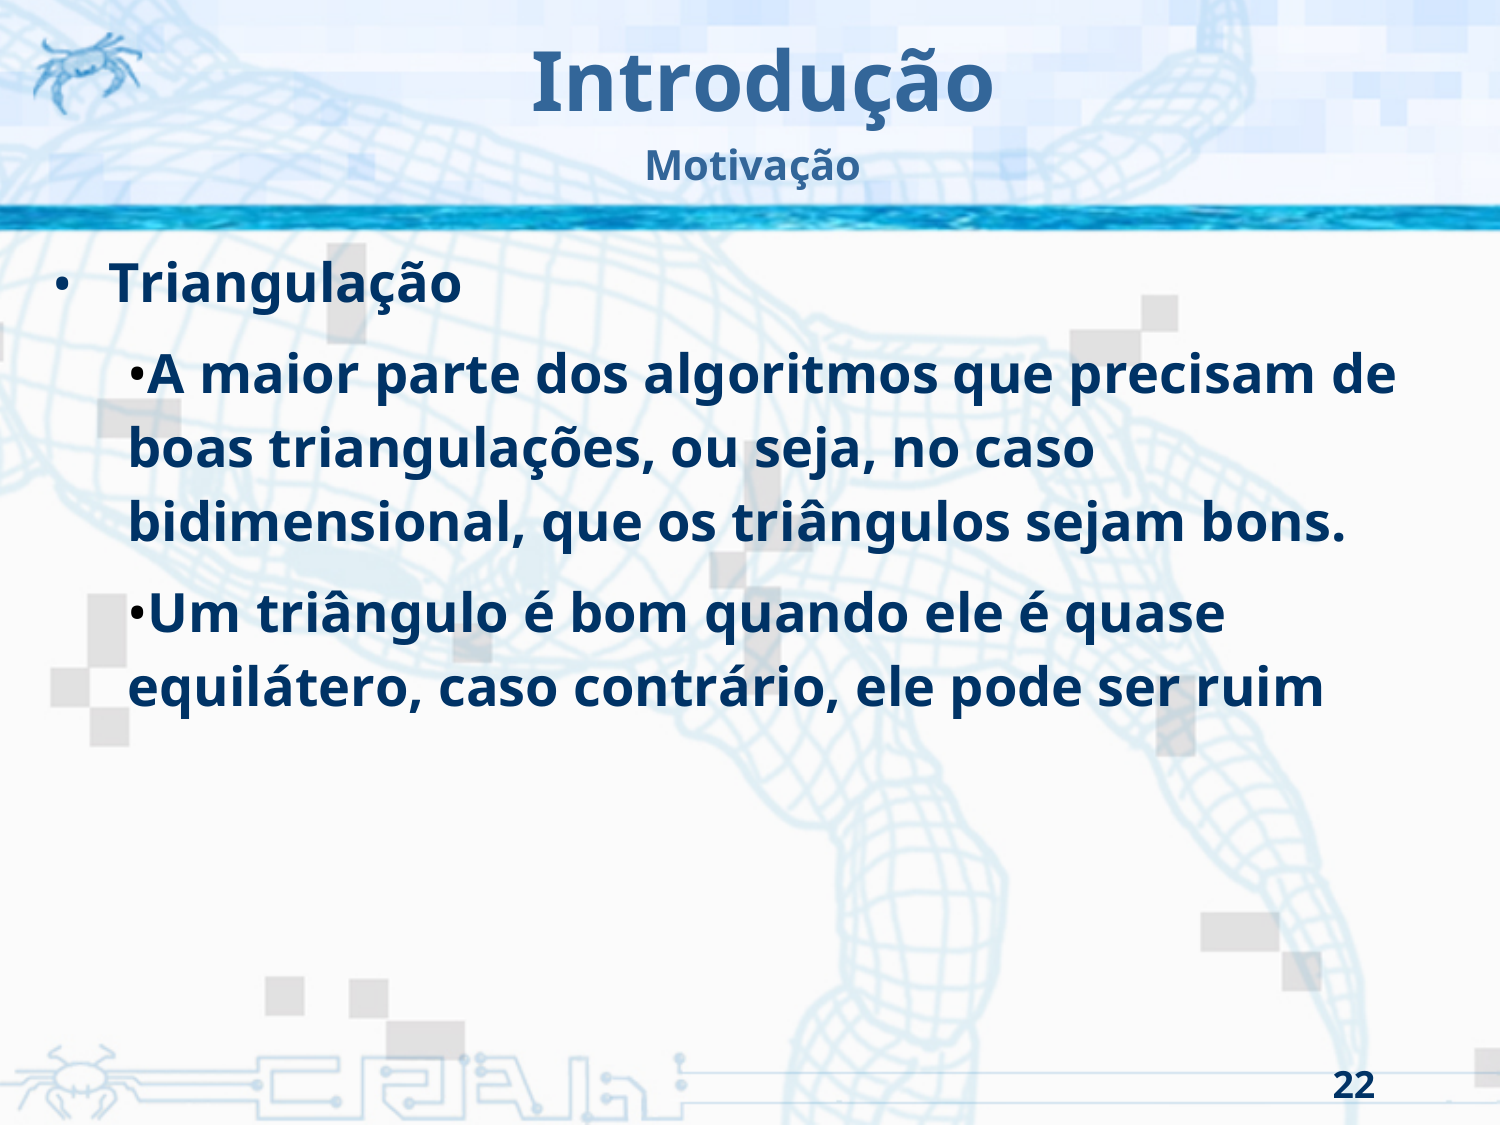

Introdução
Motivação
Triangulação
A maior parte dos algoritmos que precisam de boas triangulações, ou seja, no caso bidimensional, que os triângulos sejam bons.
Um triângulo é bom quando ele é quase equilátero, caso contrário, ele pode ser ruim